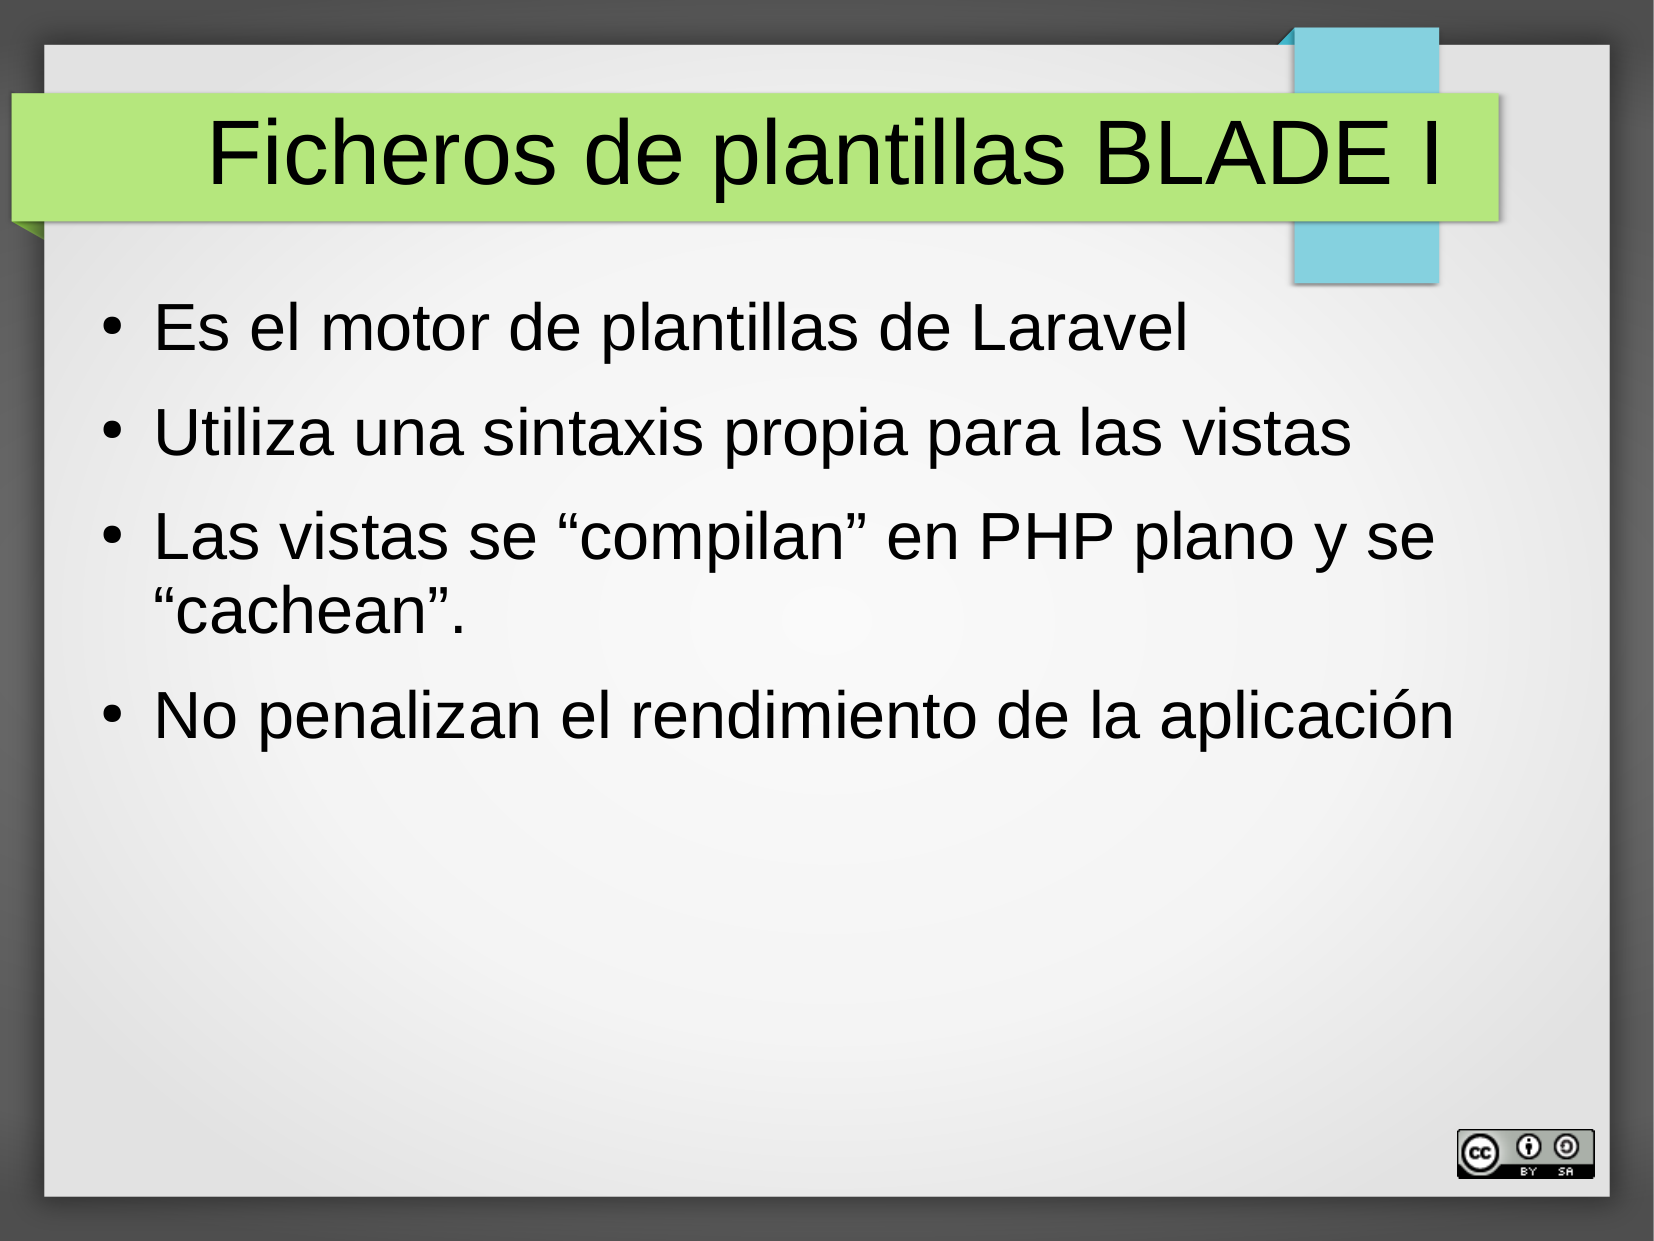

# Ficheros de plantillas BLADE I
Es el motor de plantillas de Laravel
Utiliza una sintaxis propia para las vistas
Las vistas se “compilan” en PHP plano y se “cachean”.
No penalizan el rendimiento de la aplicación